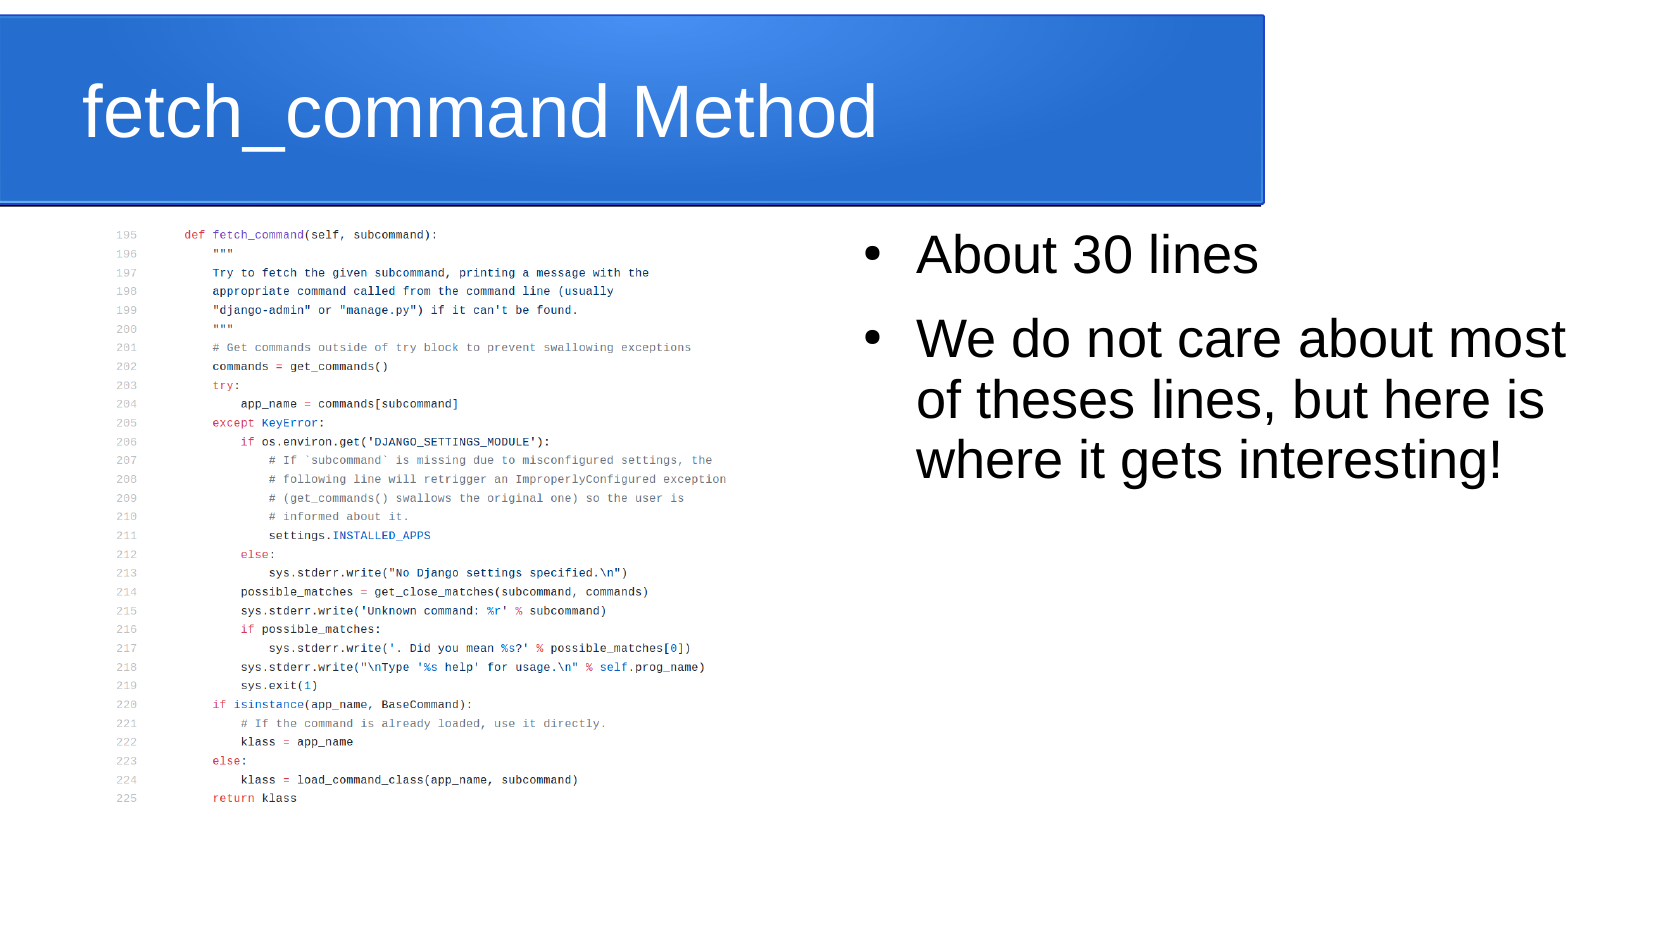

# fetch_command Method
About 30 lines
We do not care about most of theses lines, but here is where it gets interesting!